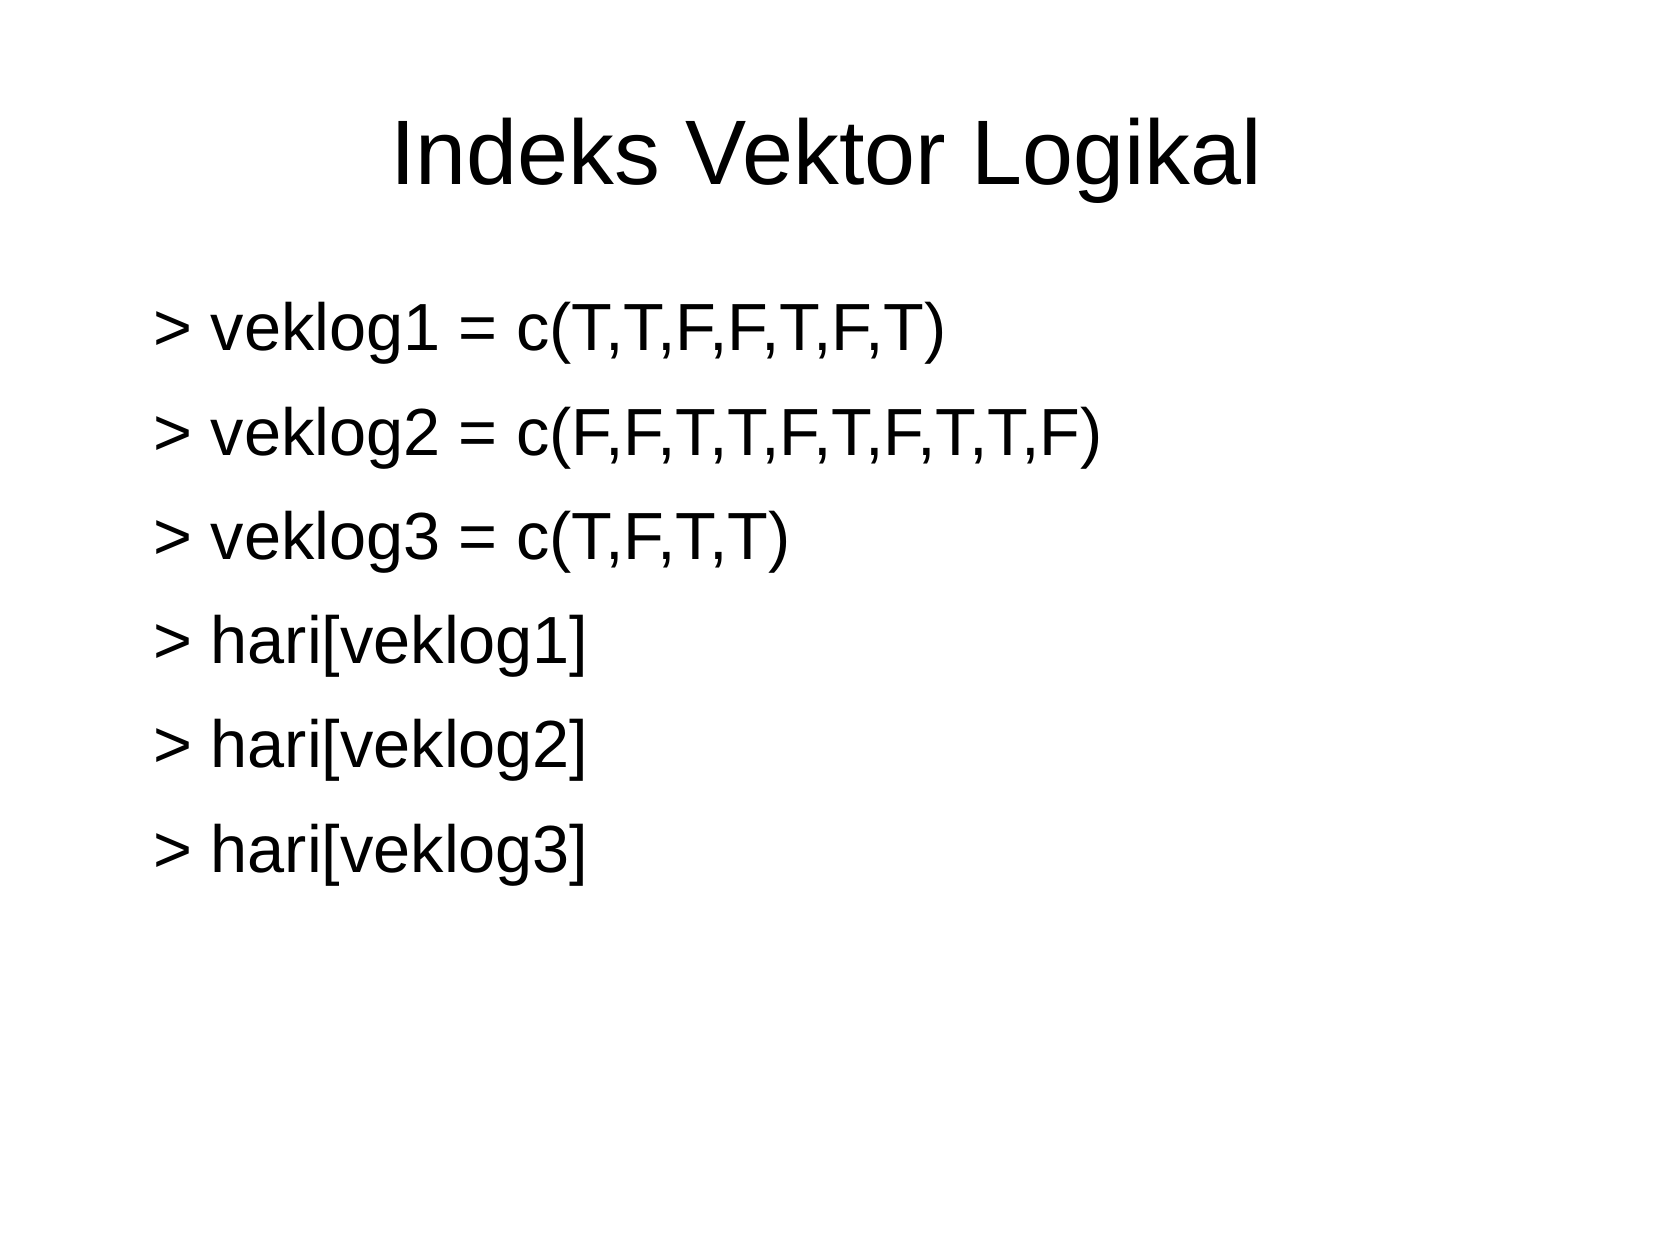

# Indeks Vektor Logikal
> veklog1 = c(T,T,F,F,T,F,T)
> veklog2 = c(F,F,T,T,F,T,F,T,T,F)
> veklog3 = c(T,F,T,T)
> hari[veklog1]
> hari[veklog2]
> hari[veklog3]